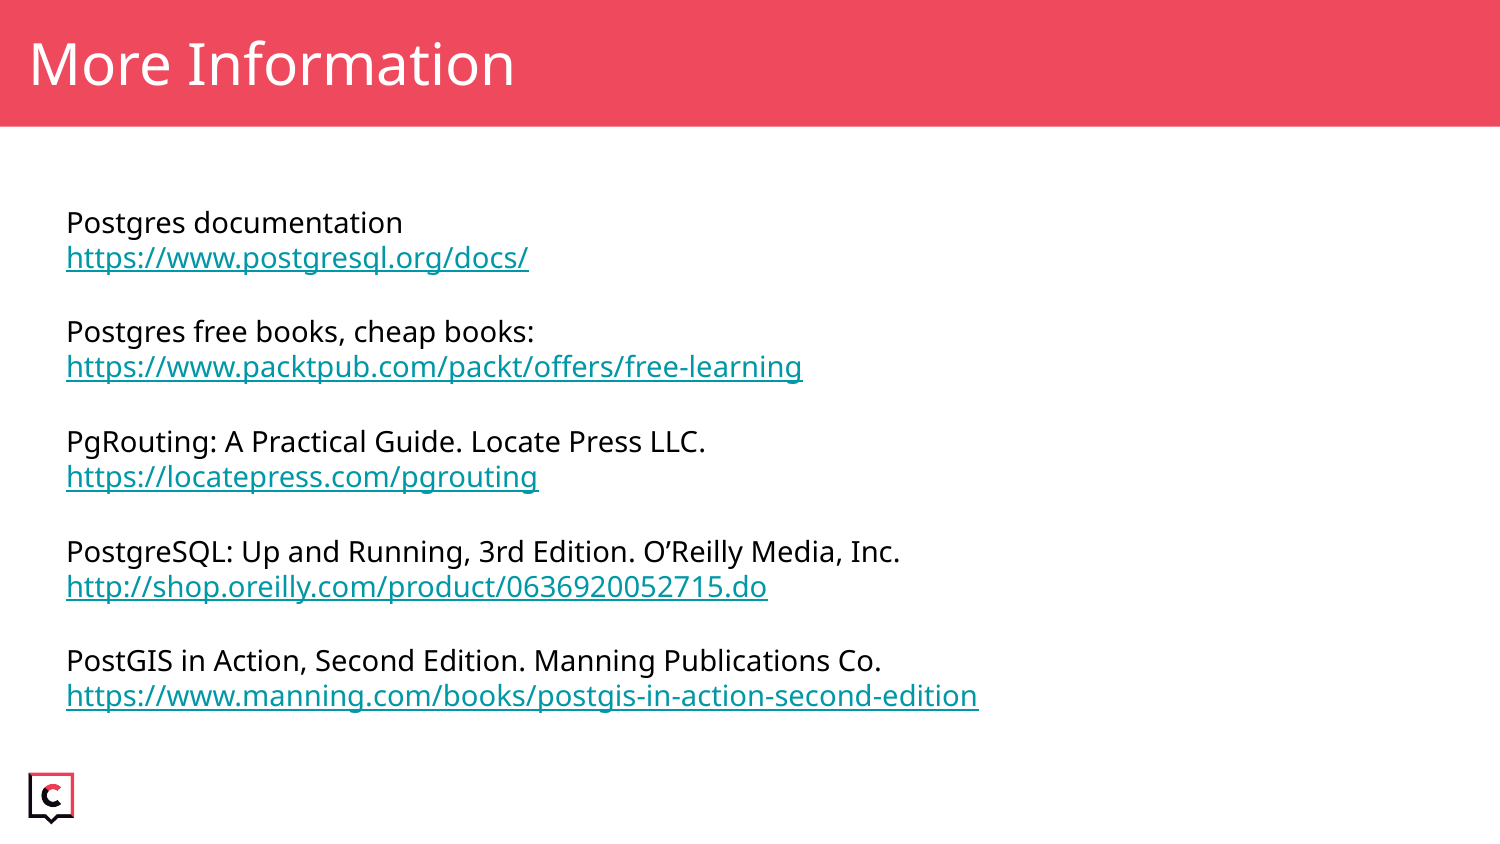

# More Information
Postgres documentation
https://www.postgresql.org/docs/
Postgres free books, cheap books:
https://www.packtpub.com/packt/offers/free-learning
PgRouting: A Practical Guide. Locate Press LLC.
https://locatepress.com/pgrouting
PostgreSQL: Up and Running, 3rd Edition. O’Reilly Media, Inc.
http://shop.oreilly.com/product/0636920052715.do
PostGIS in Action, Second Edition. Manning Publications Co. https://www.manning.com/books/postgis-in-action-second-edition